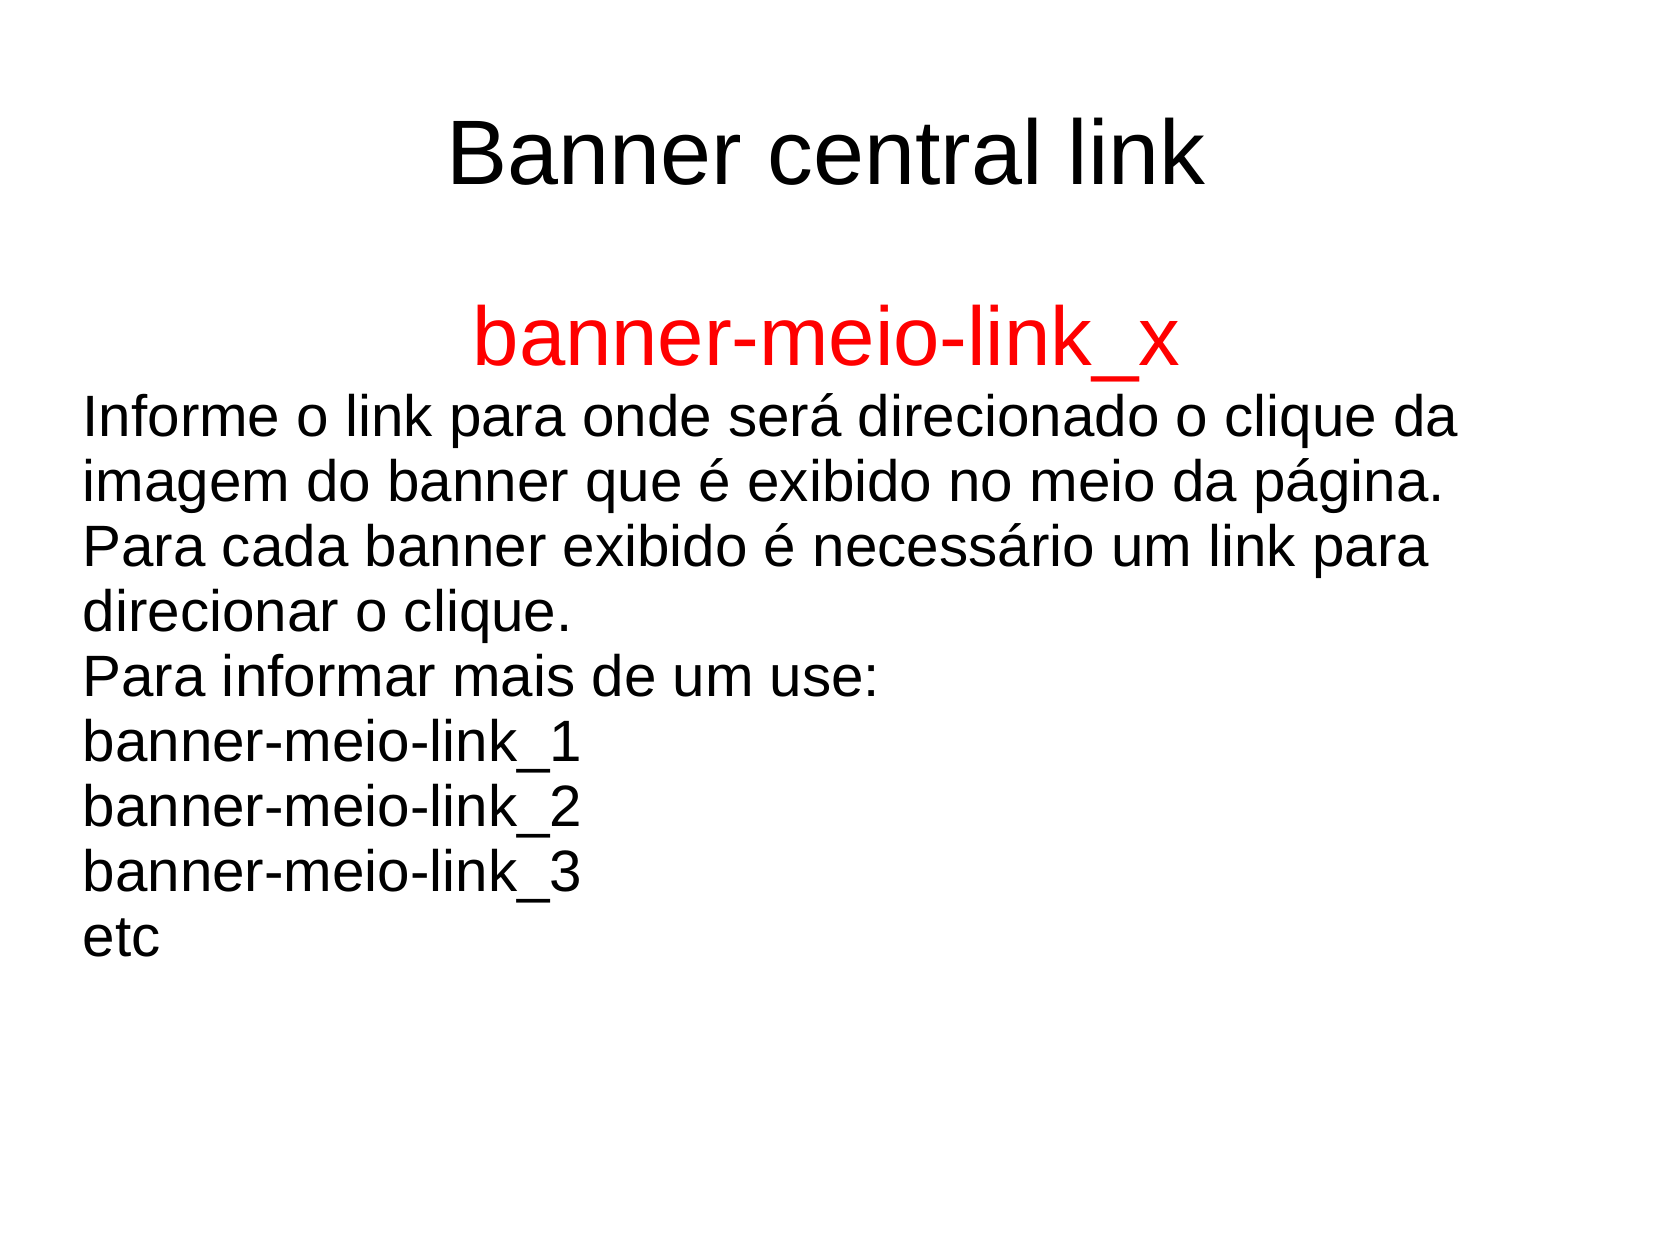

# Banner central link
banner-meio-link_x
Informe o link para onde será direcionado o clique da imagem do banner que é exibido no meio da página.
Para cada banner exibido é necessário um link para direcionar o clique.
Para informar mais de um use:
banner-meio-link_1
banner-meio-link_2
banner-meio-link_3
etc